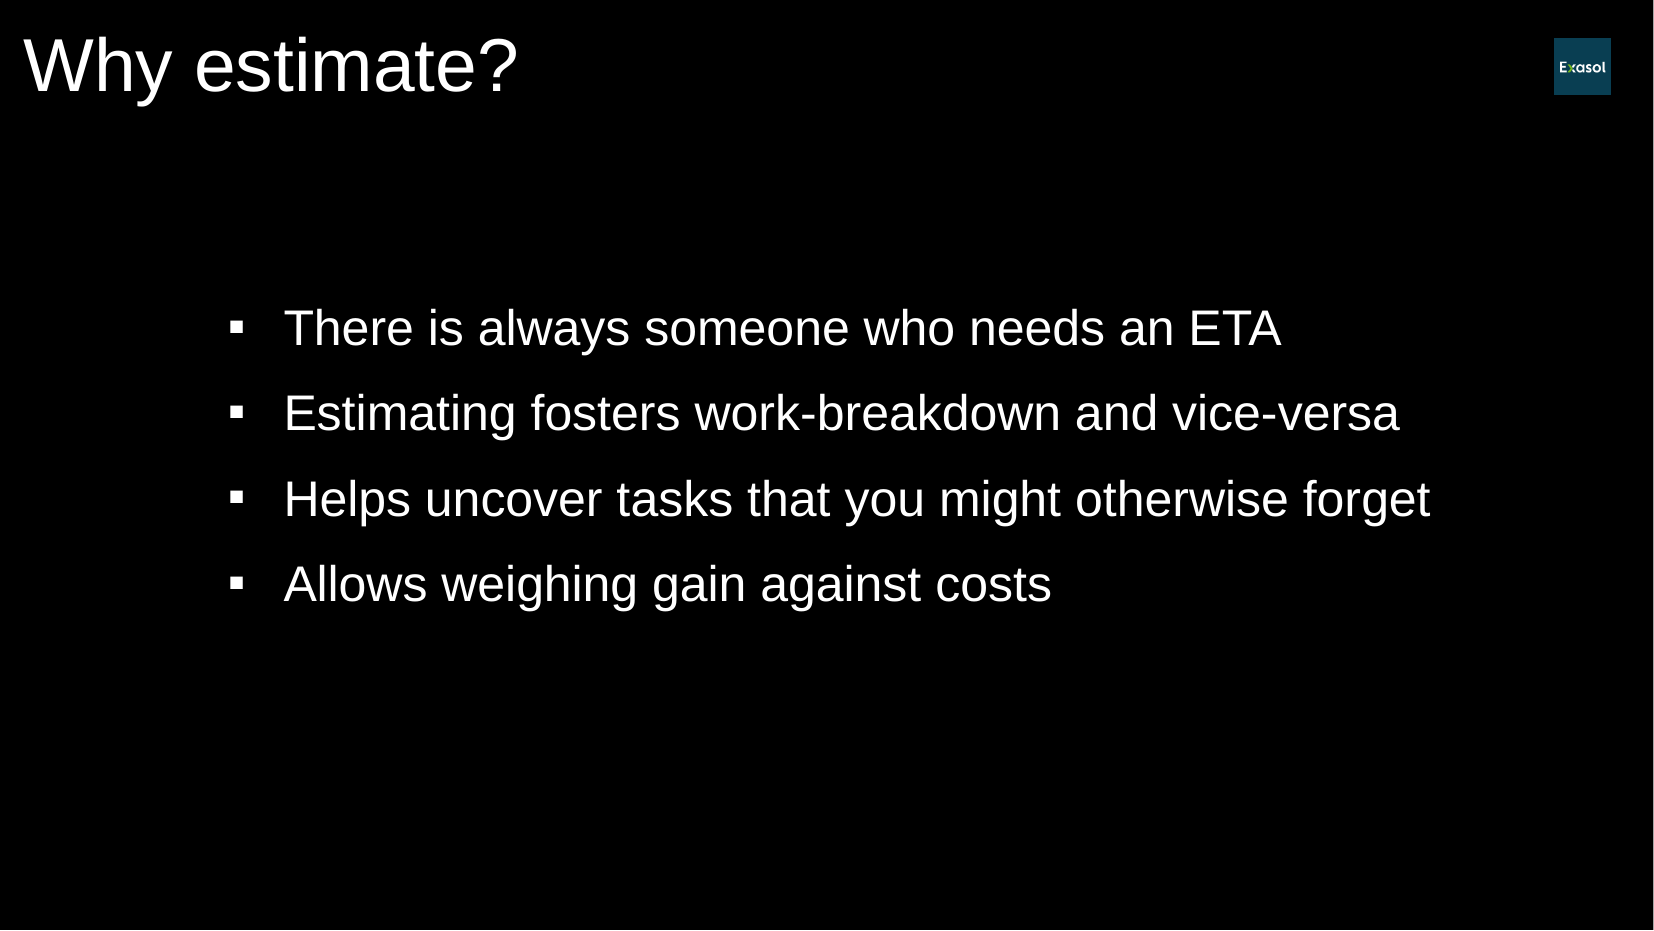

# Why estimate?
There is always someone who needs an ETA
Estimating fosters work-breakdown and vice-versa
Helps uncover tasks that you might otherwise forget
Allows weighing gain against costs